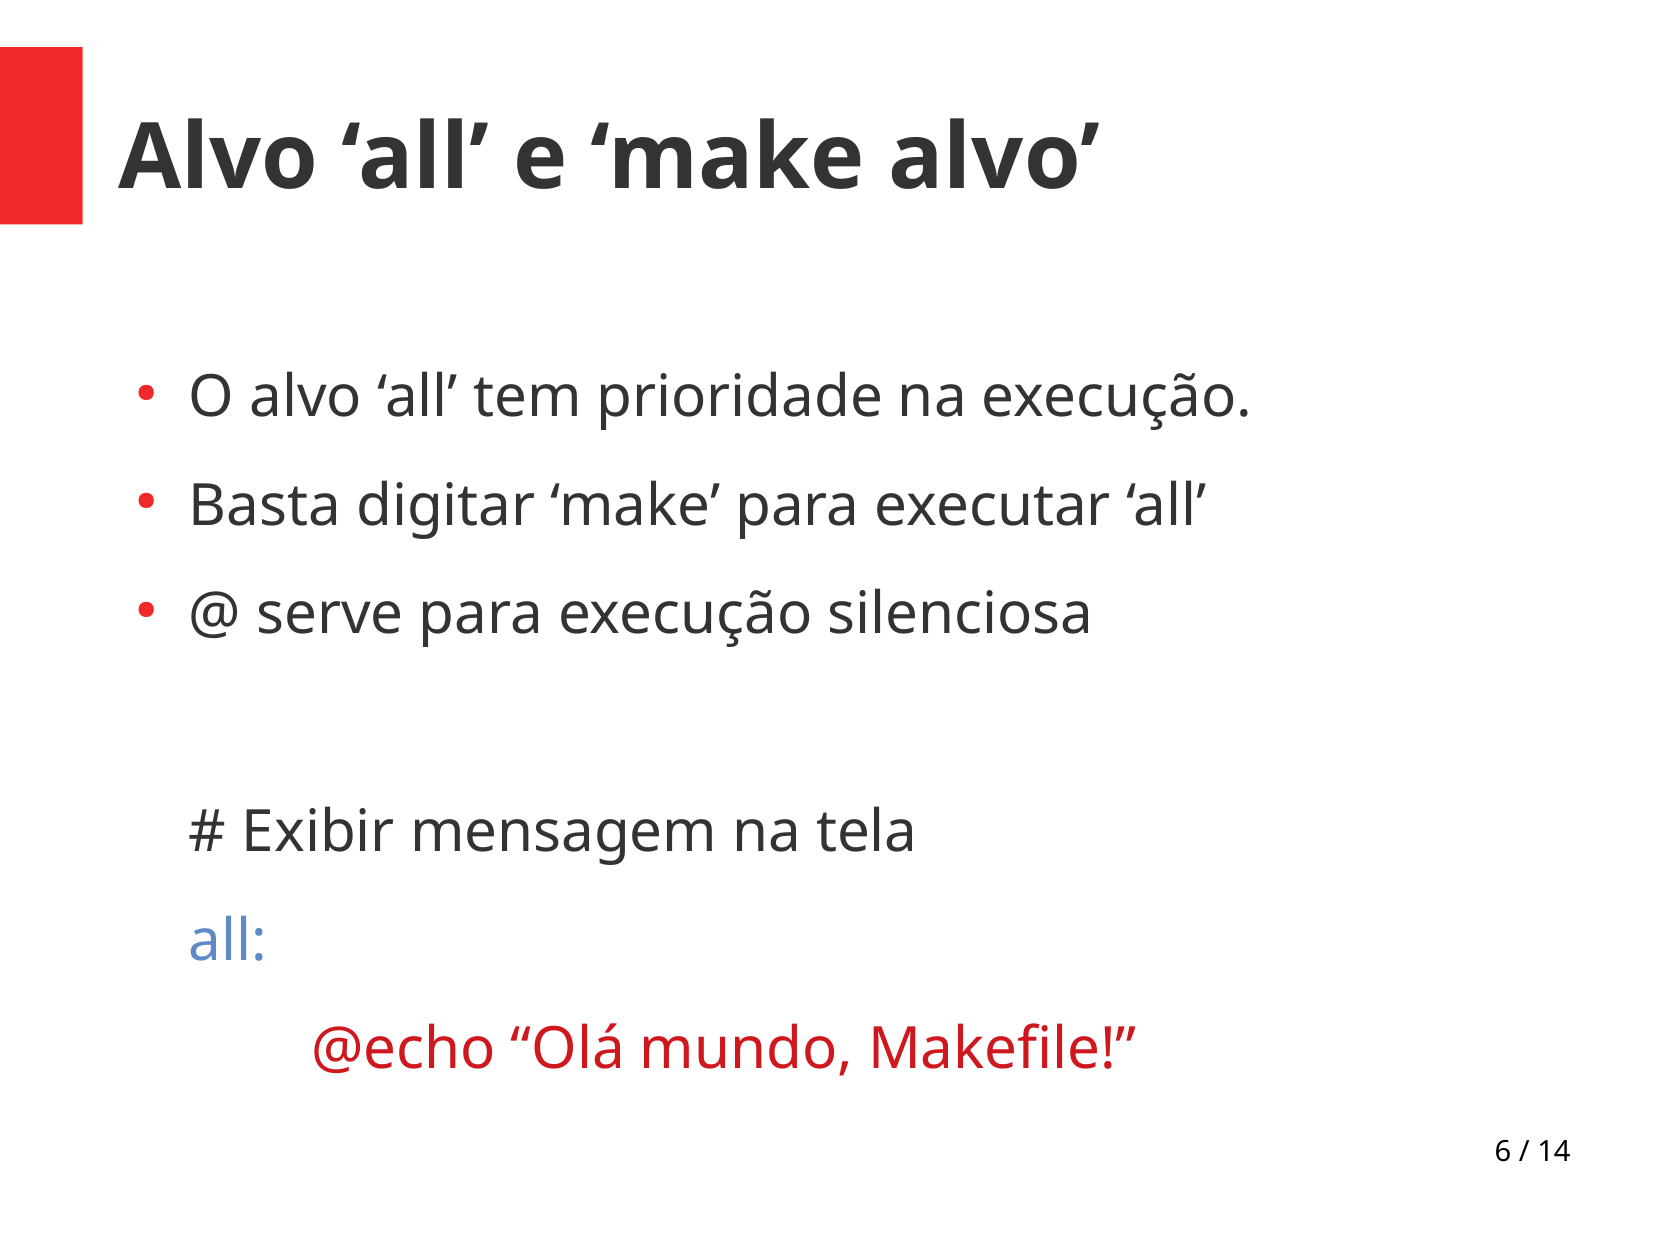

# Alvo ‘all’ e ‘make alvo’
O alvo ‘all’ tem prioridade na execução.
Basta digitar ‘make’ para executar ‘all’
@ serve para execução silenciosa
# Exibir mensagem na tela
all:
 @echo “Olá mundo, Makefile!”
6